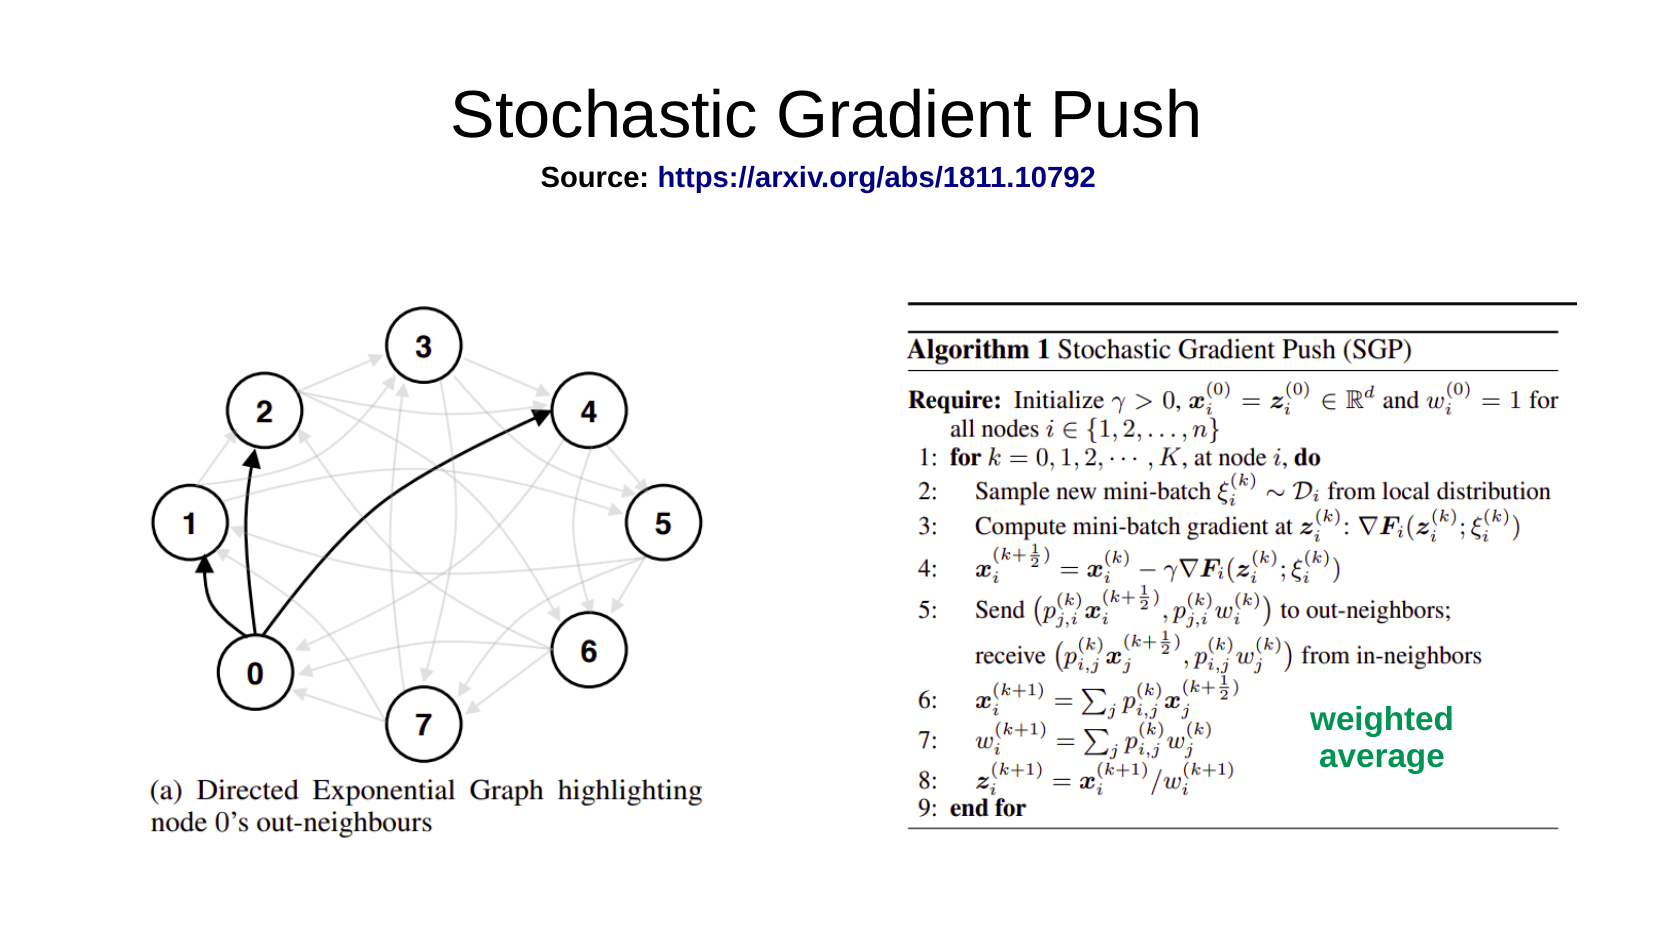

# Stochastic Gradient Push
Source: https://arxiv.org/abs/1811.10792
weighted
average